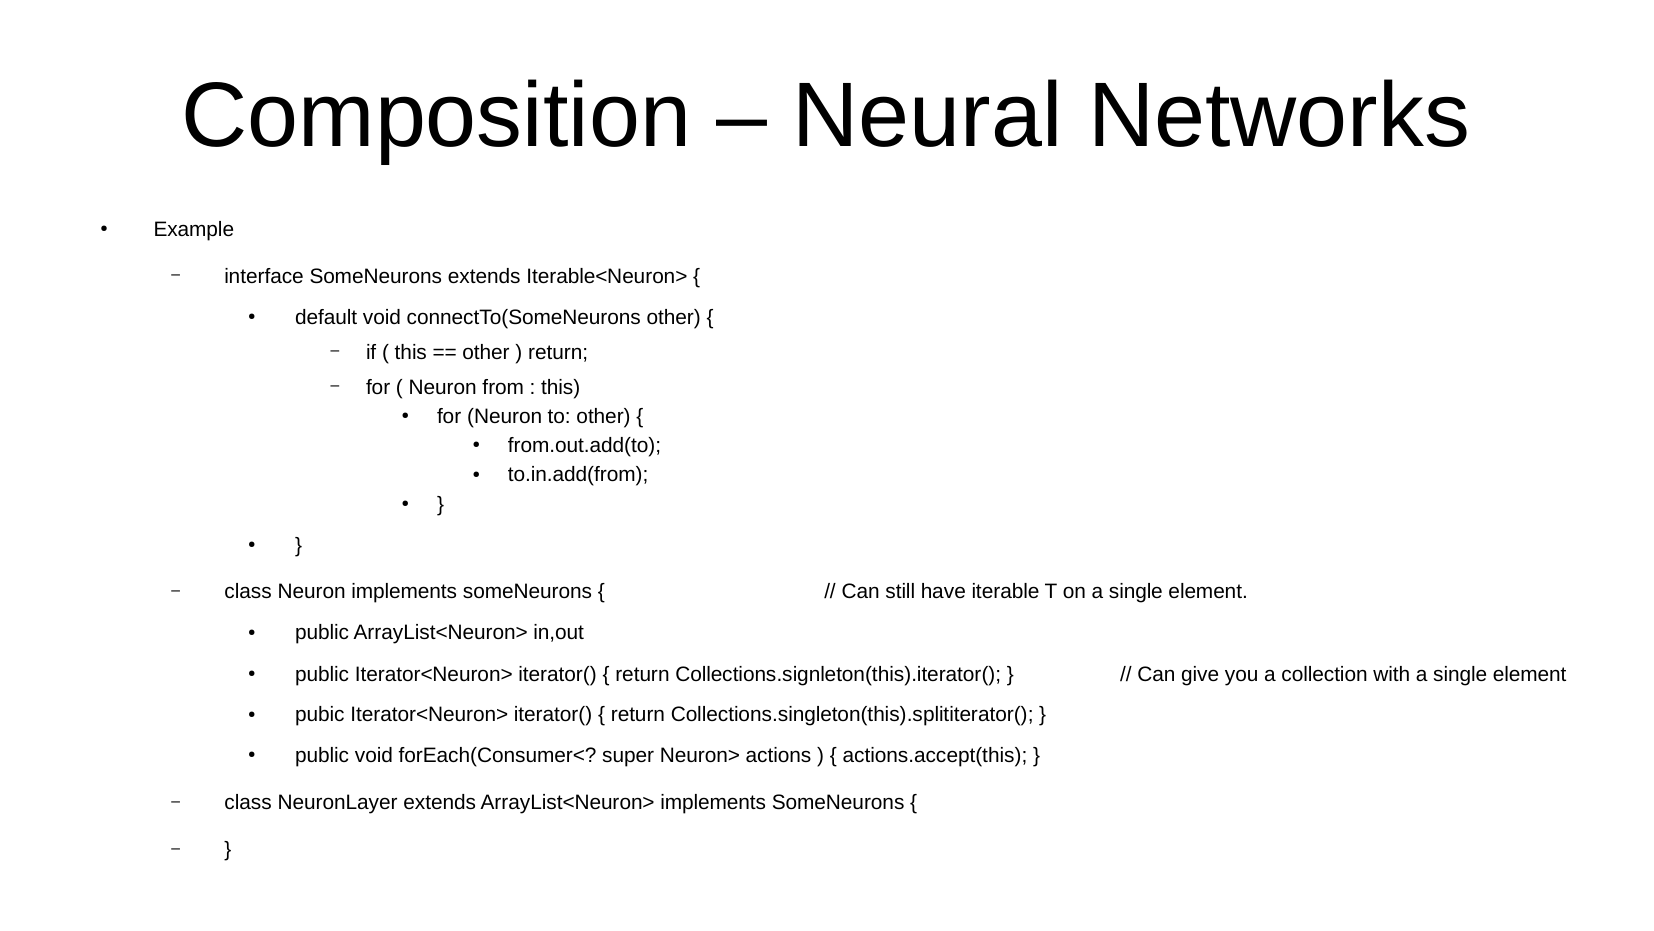

# Composition – Neural Networks
Example
interface SomeNeurons extends Iterable<Neuron> {
default void connectTo(SomeNeurons other) {
if ( this == other ) return;
for ( Neuron from : this)
for (Neuron to: other) {
from.out.add(to);
to.in.add(from);
}
}
class Neuron implements someNeurons {			// Can still have iterable T on a single element.
public ArrayList<Neuron> in,out
public Iterator<Neuron> iterator() { return Collections.signleton(this).iterator(); }		// Can give you a collection with a single element
pubic Iterator<Neuron> iterator() { return Collections.singleton(this).splititerator(); }
public void forEach(Consumer<? super Neuron> actions ) { actions.accept(this); }
class NeuronLayer extends ArrayList<Neuron> implements SomeNeurons {
}